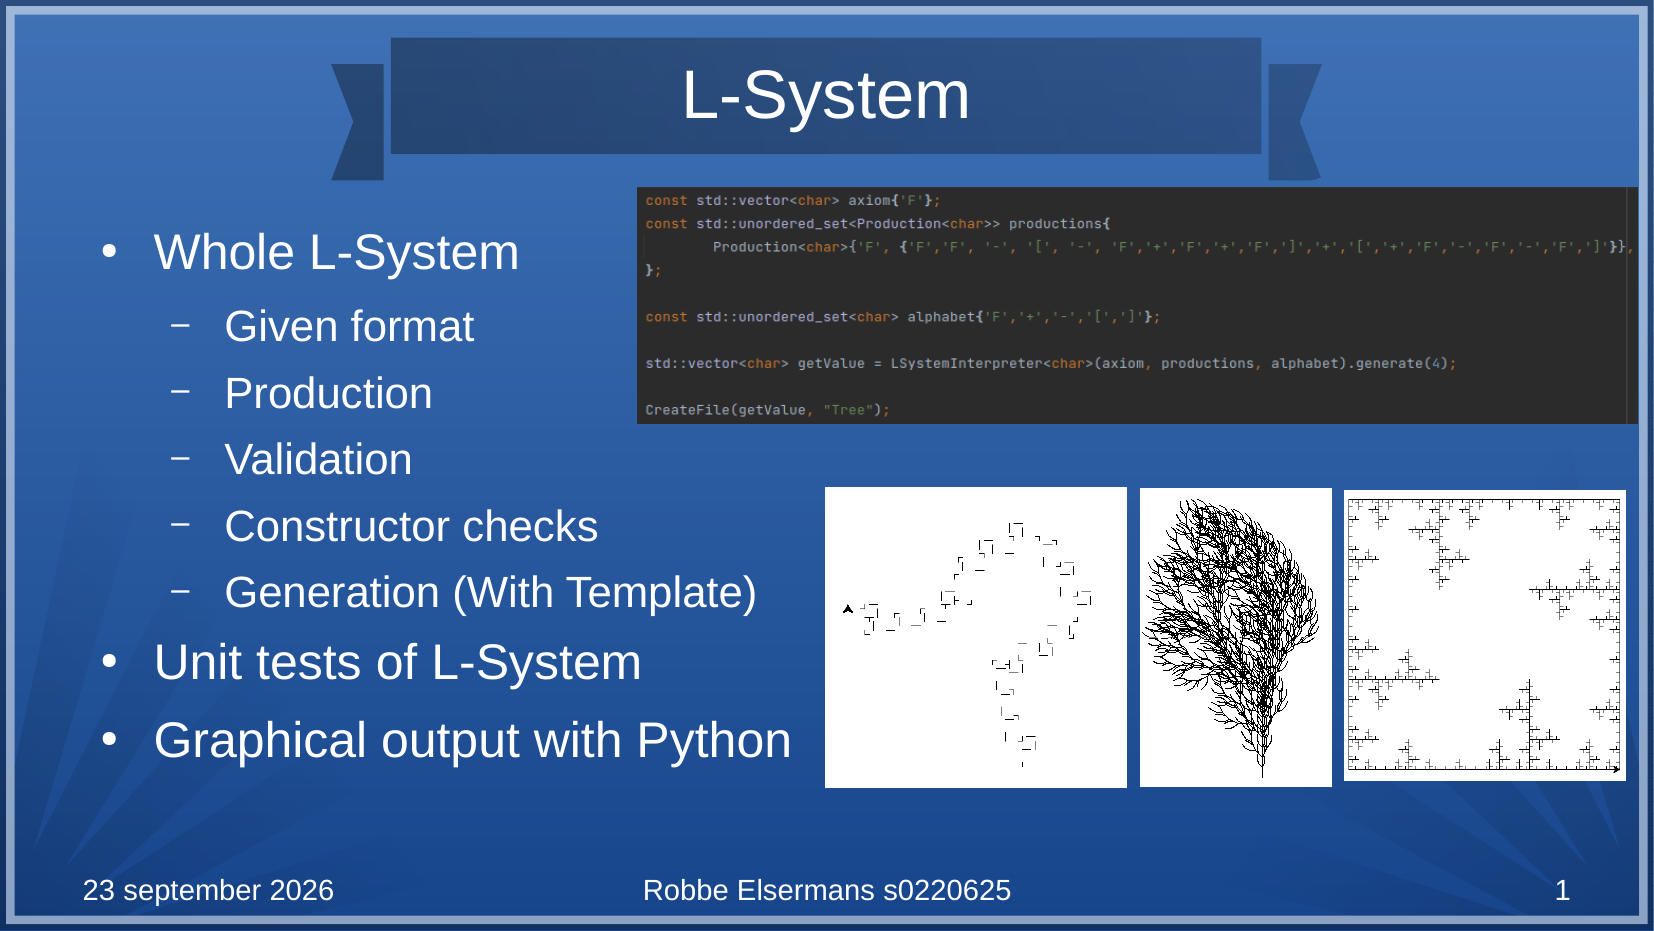

# L-System
Whole L-System
Given format
Production
Validation
Constructor checks
Generation (With Template)
Unit tests of L-System
Graphical output with Python
Robbe Elsermans s0220625
1